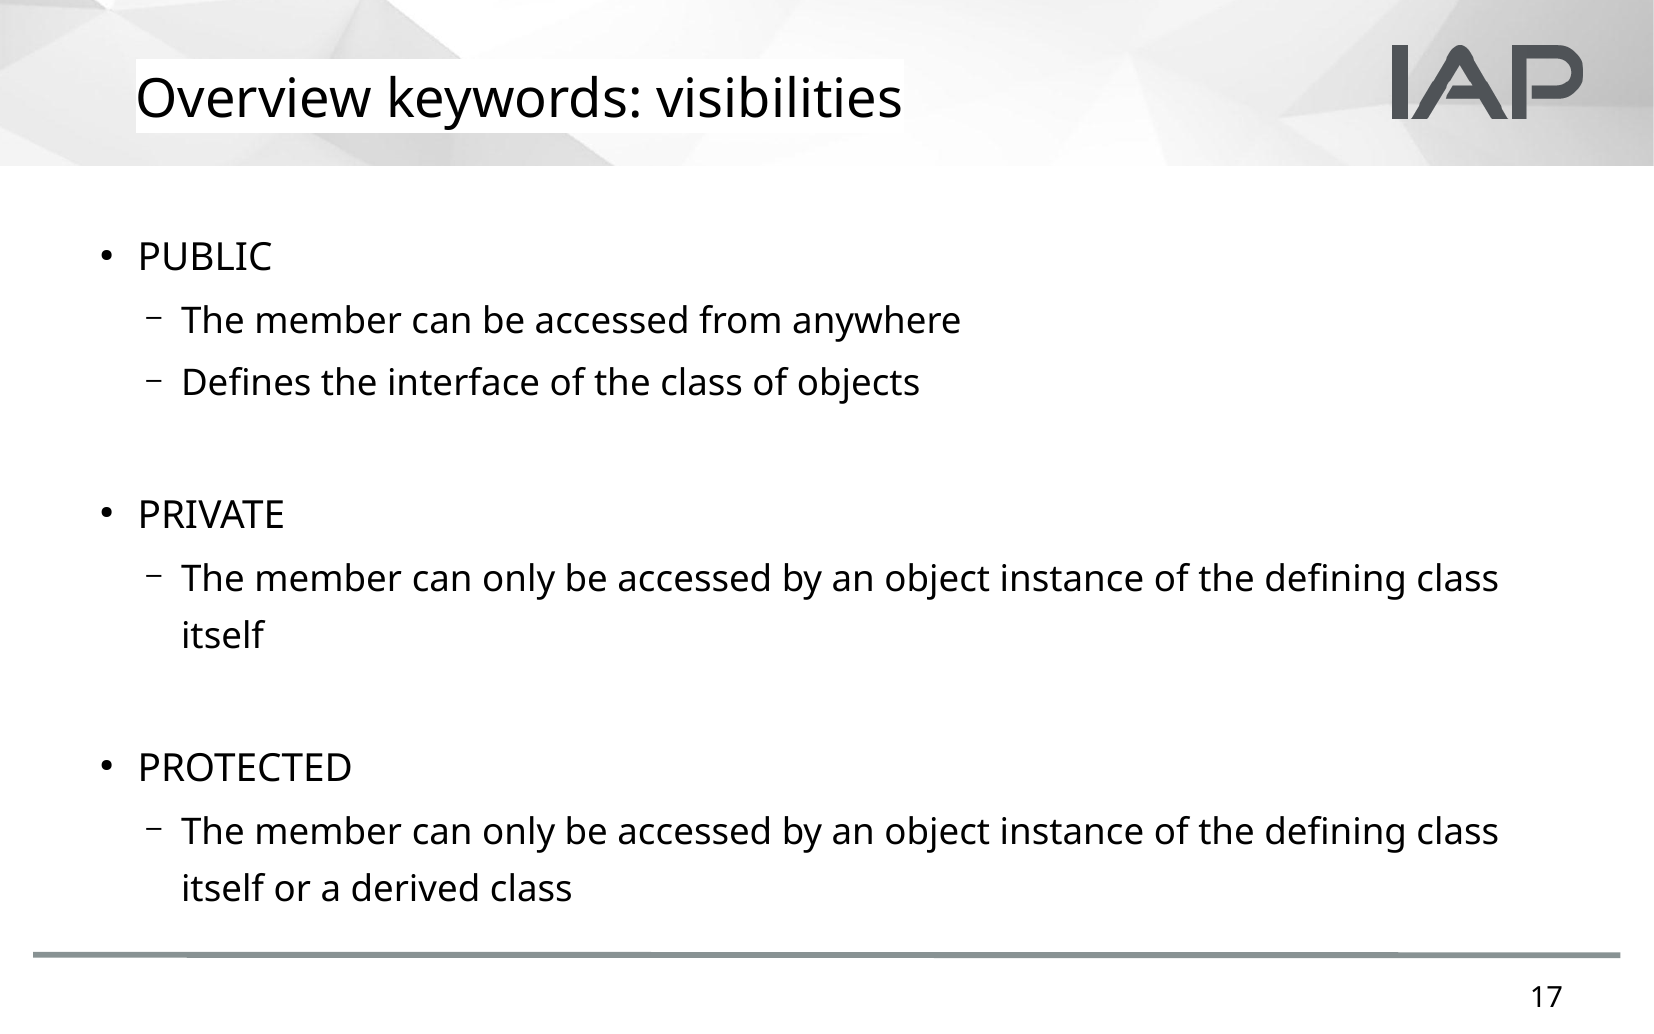

# Overview keywords: visibilities
PUBLIC
The member can be accessed from anywhere
Defines the interface of the class of objects
PRIVATE
The member can only be accessed by an object instance of the defining class itself
PROTECTED
The member can only be accessed by an object instance of the defining class itself or a derived class
17